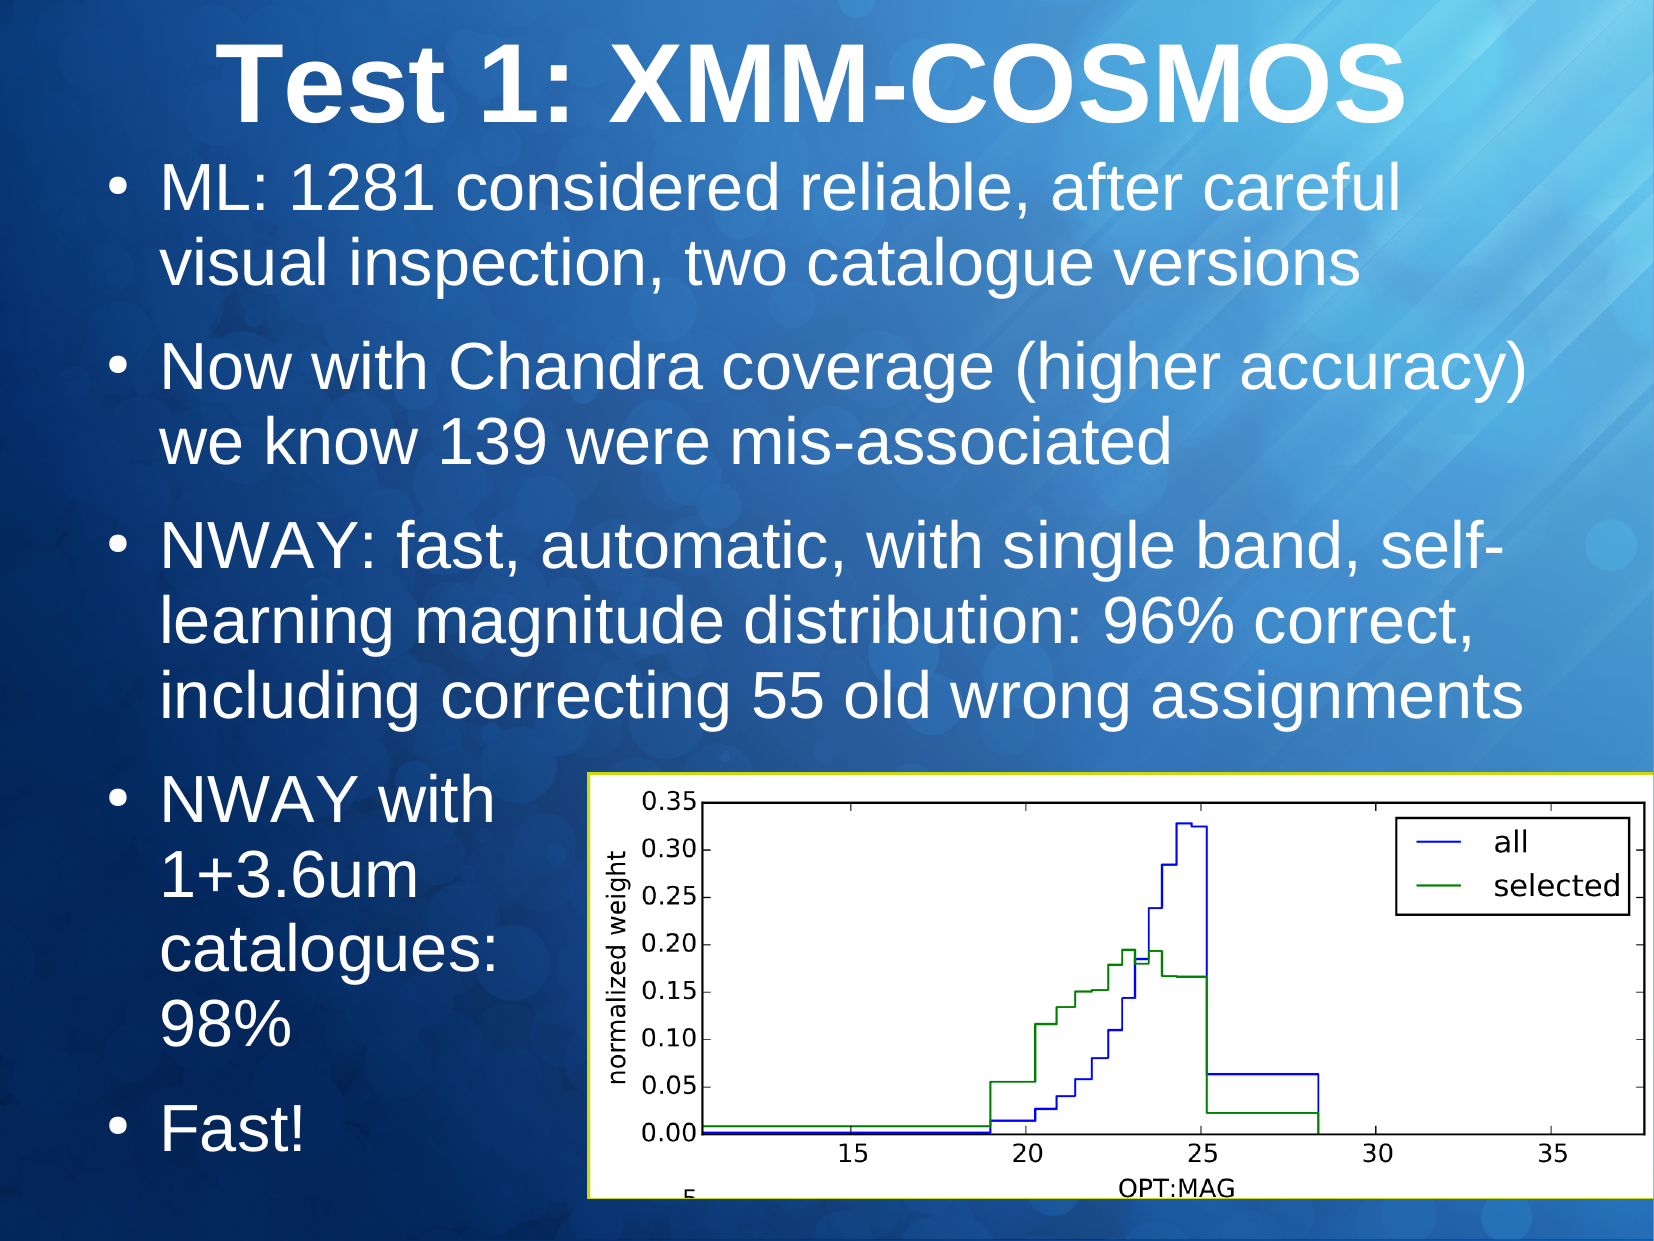

# Test 1: XMM-COSMOS
ML: 1281 considered reliable, after careful visual inspection, two catalogue versions
Now with Chandra coverage (higher accuracy) we know 139 were mis-associated
NWAY: fast, automatic, with single band, self-learning magnitude distribution: 96% correct, including correcting 55 old wrong assignments
NWAY with
1+3.6um
catalogues:
98%
Fast!